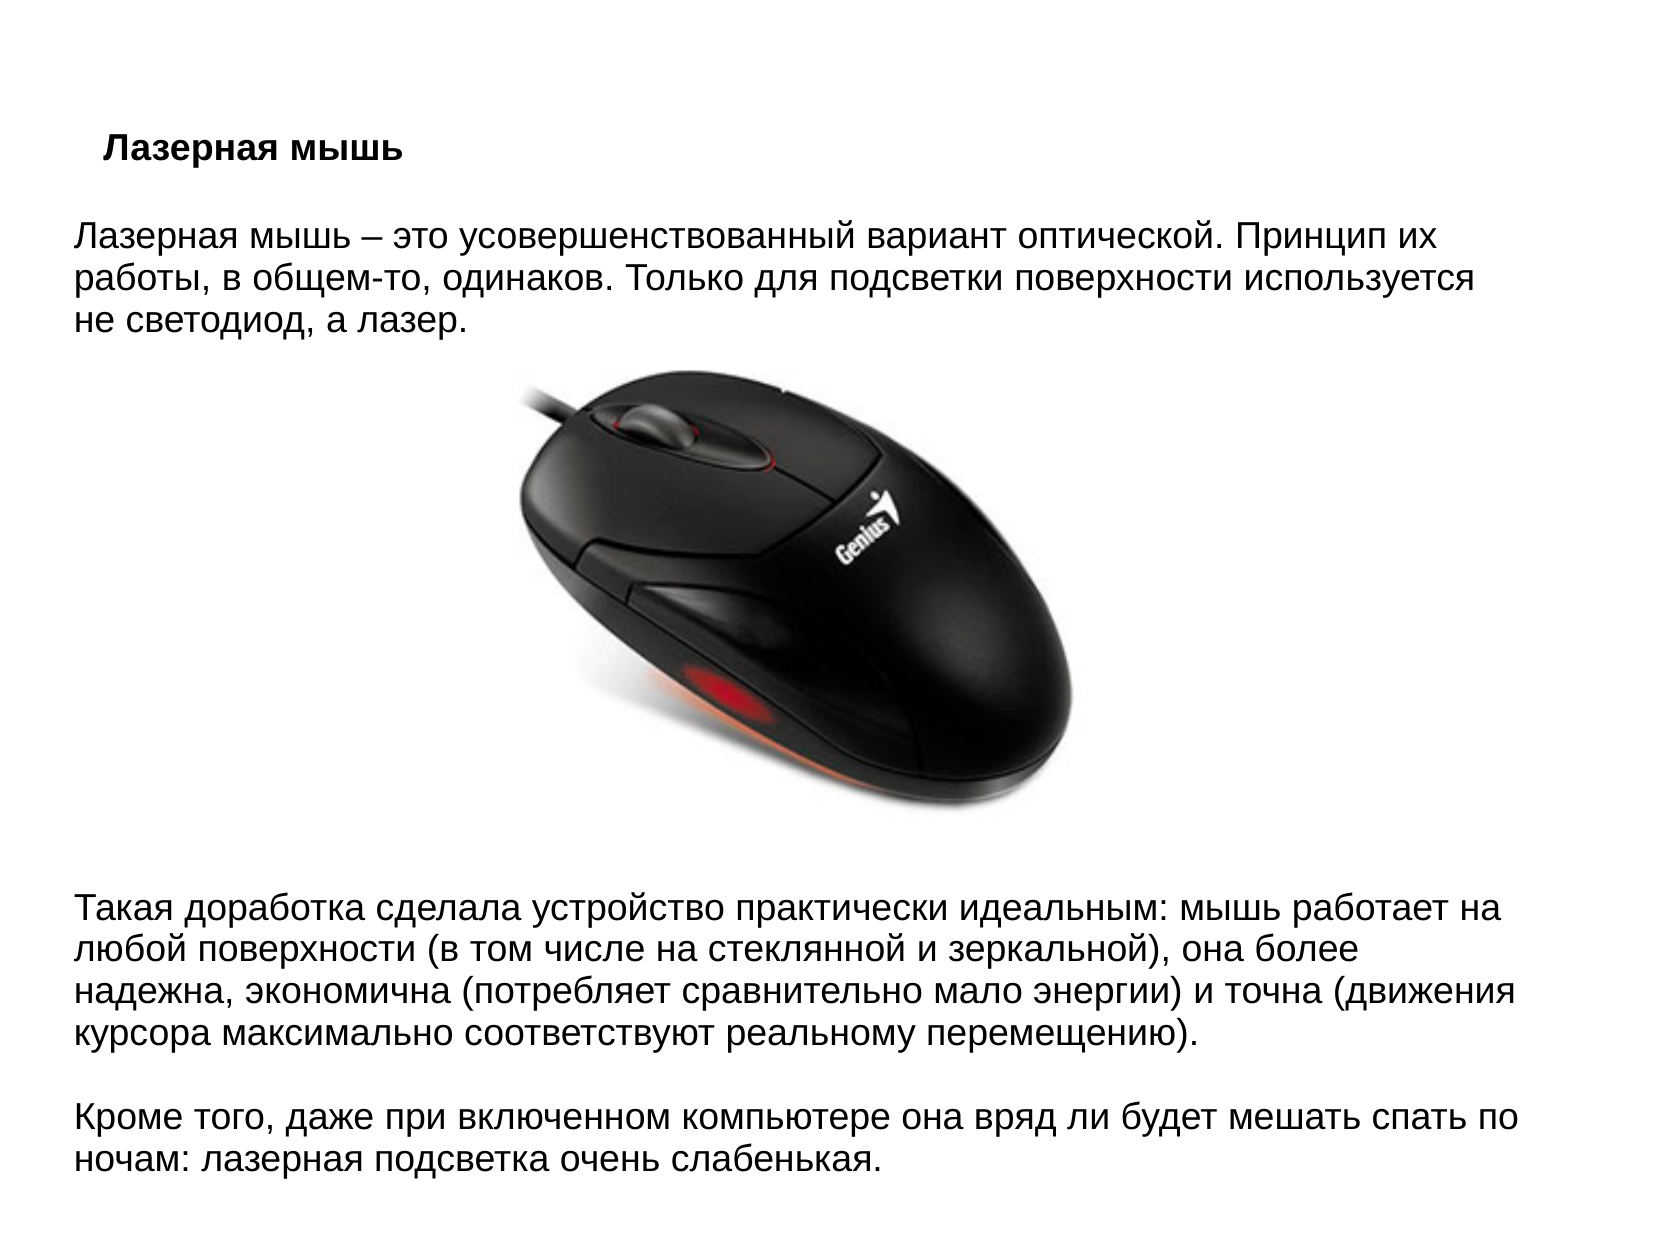

Лазерная мышь
Лазерная мышь – это усовершенствованный вариант оптической. Принцип их работы, в общем-то, одинаков. Только для подсветки поверхности используется не светодиод, а лазер.
Такая доработка сделала устройство практически идеальным: мышь работает на любой поверхности (в том числе на стеклянной и зеркальной), она более надежна, экономична (потребляет сравнительно мало энергии) и точна (движения курсора максимально соответствуют реальному перемещению).
Кроме того, даже при включенном компьютере она вряд ли будет мешать спать по ночам: лазерная подсветка очень слабенькая.